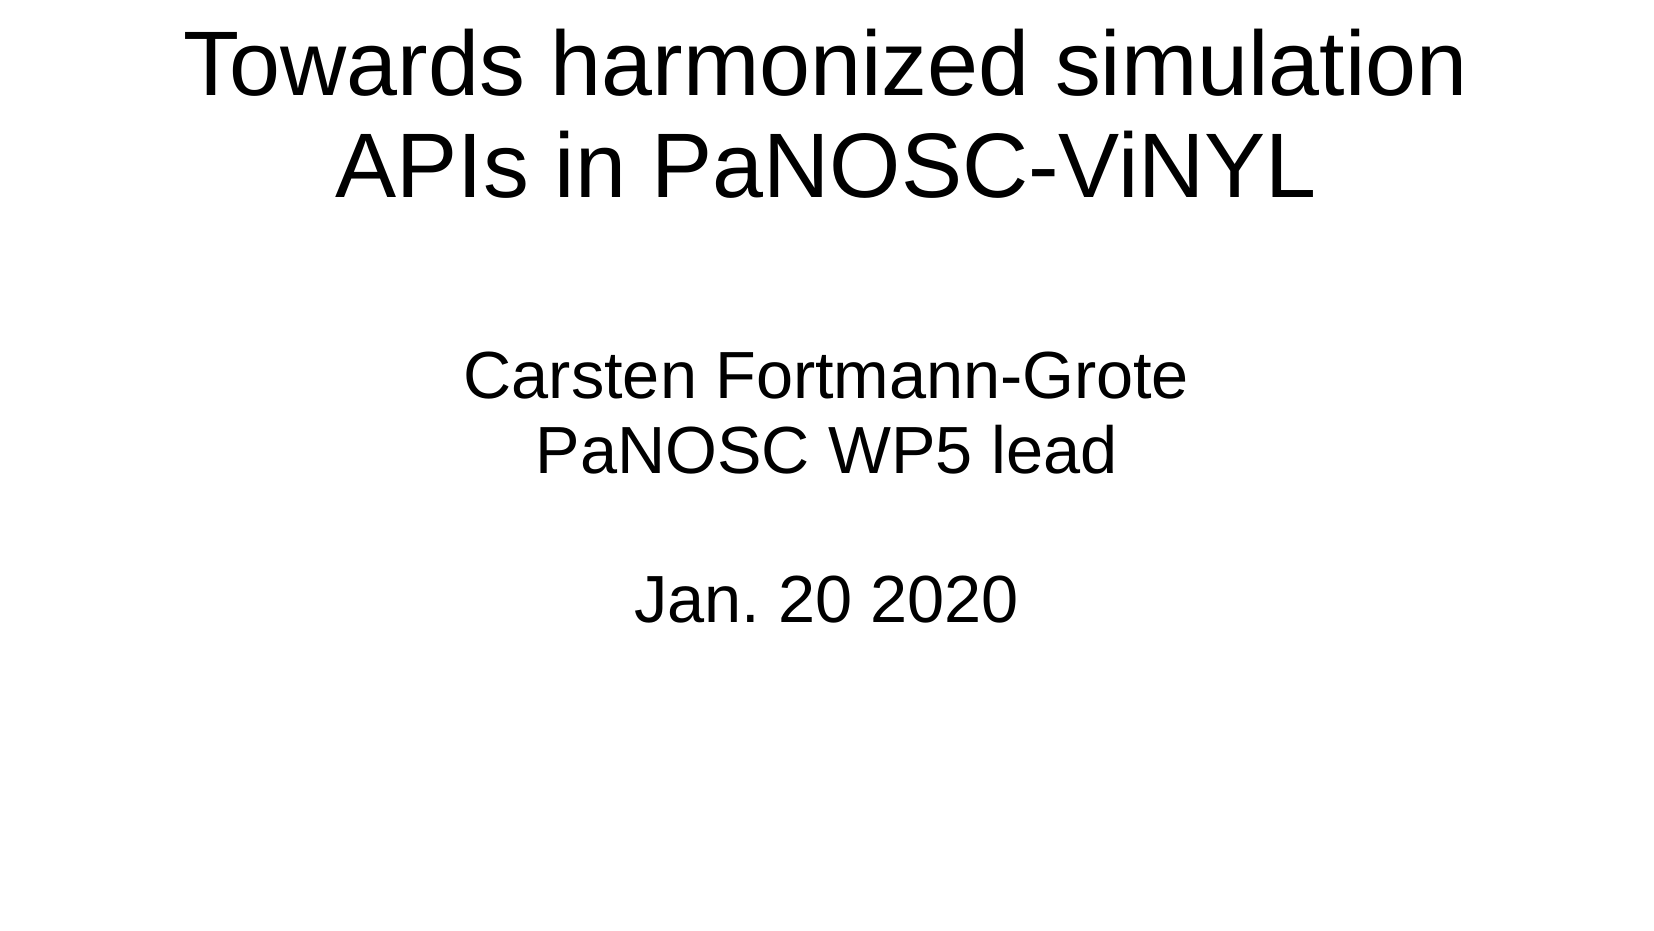

# Towards harmonized simulation APIs in PaNOSC-ViNYL
Carsten Fortmann-Grote
PaNOSC WP5 lead
Jan. 20 2020